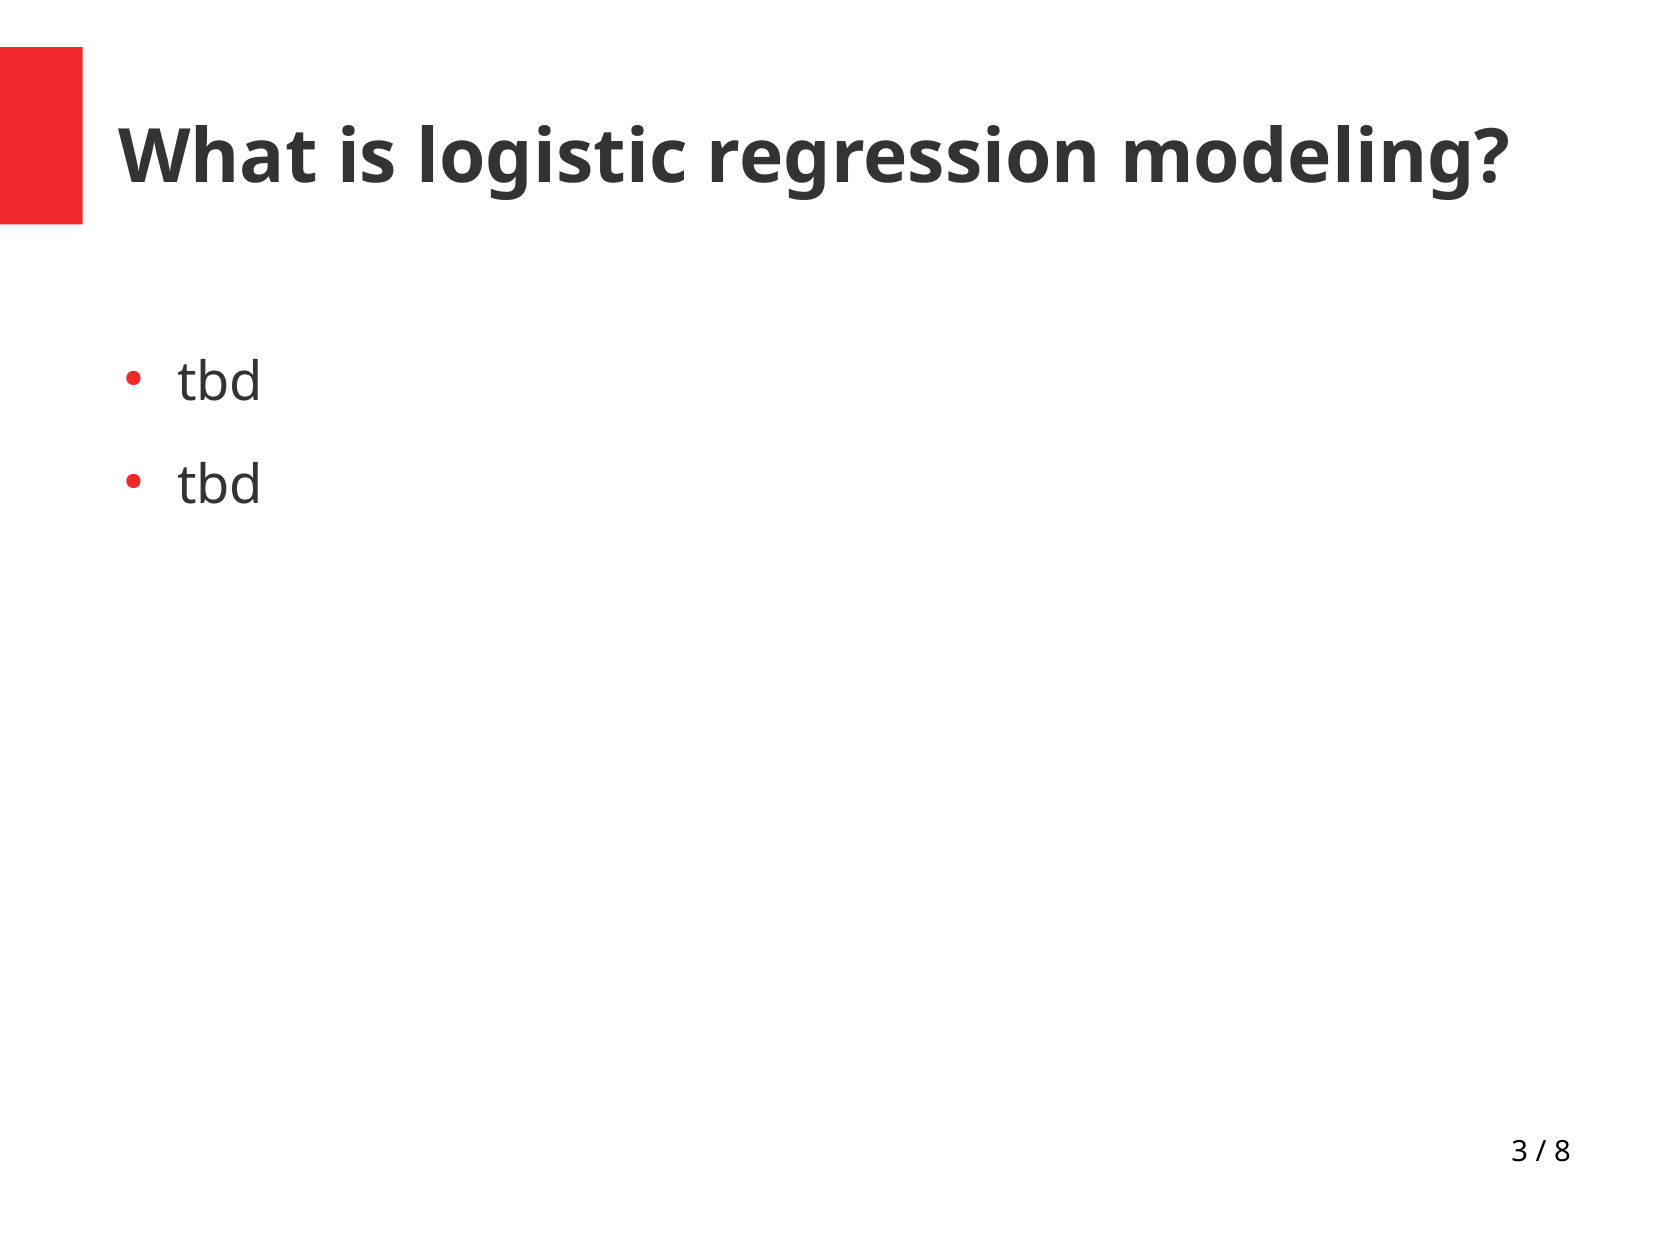

# What is logistic regression modeling?
tbd
tbd
3